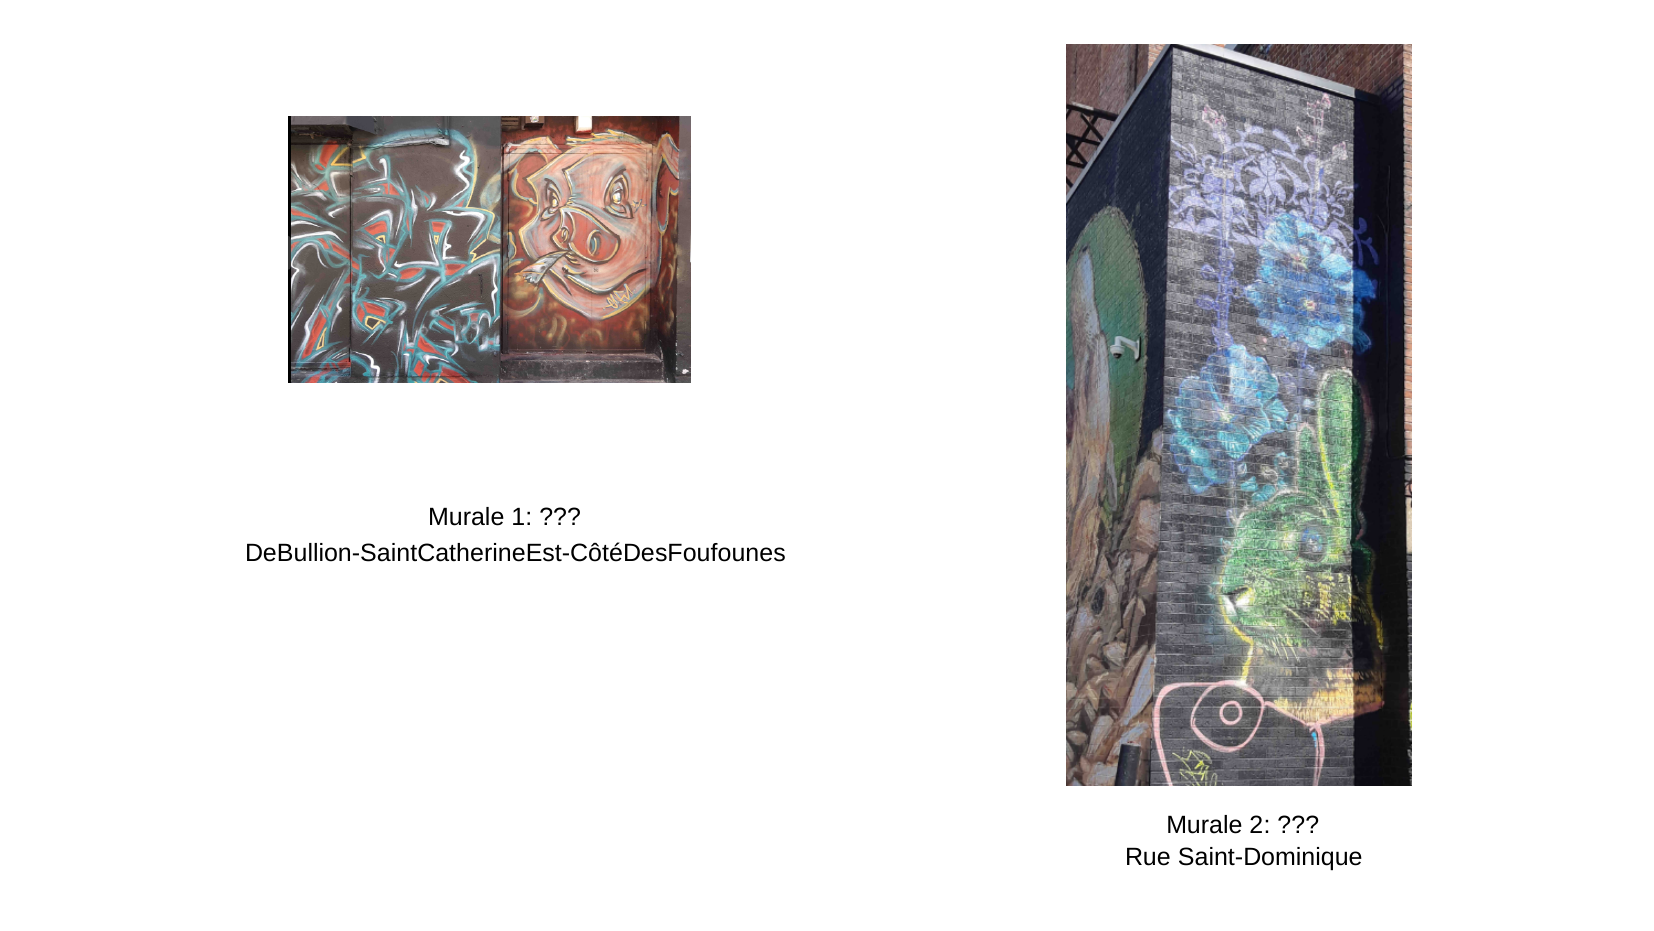

Murale 1: ???
DeBullion-SaintCatherineEst-CôtéDesFoufounes
Murale 2: ???
Rue Saint-Dominique